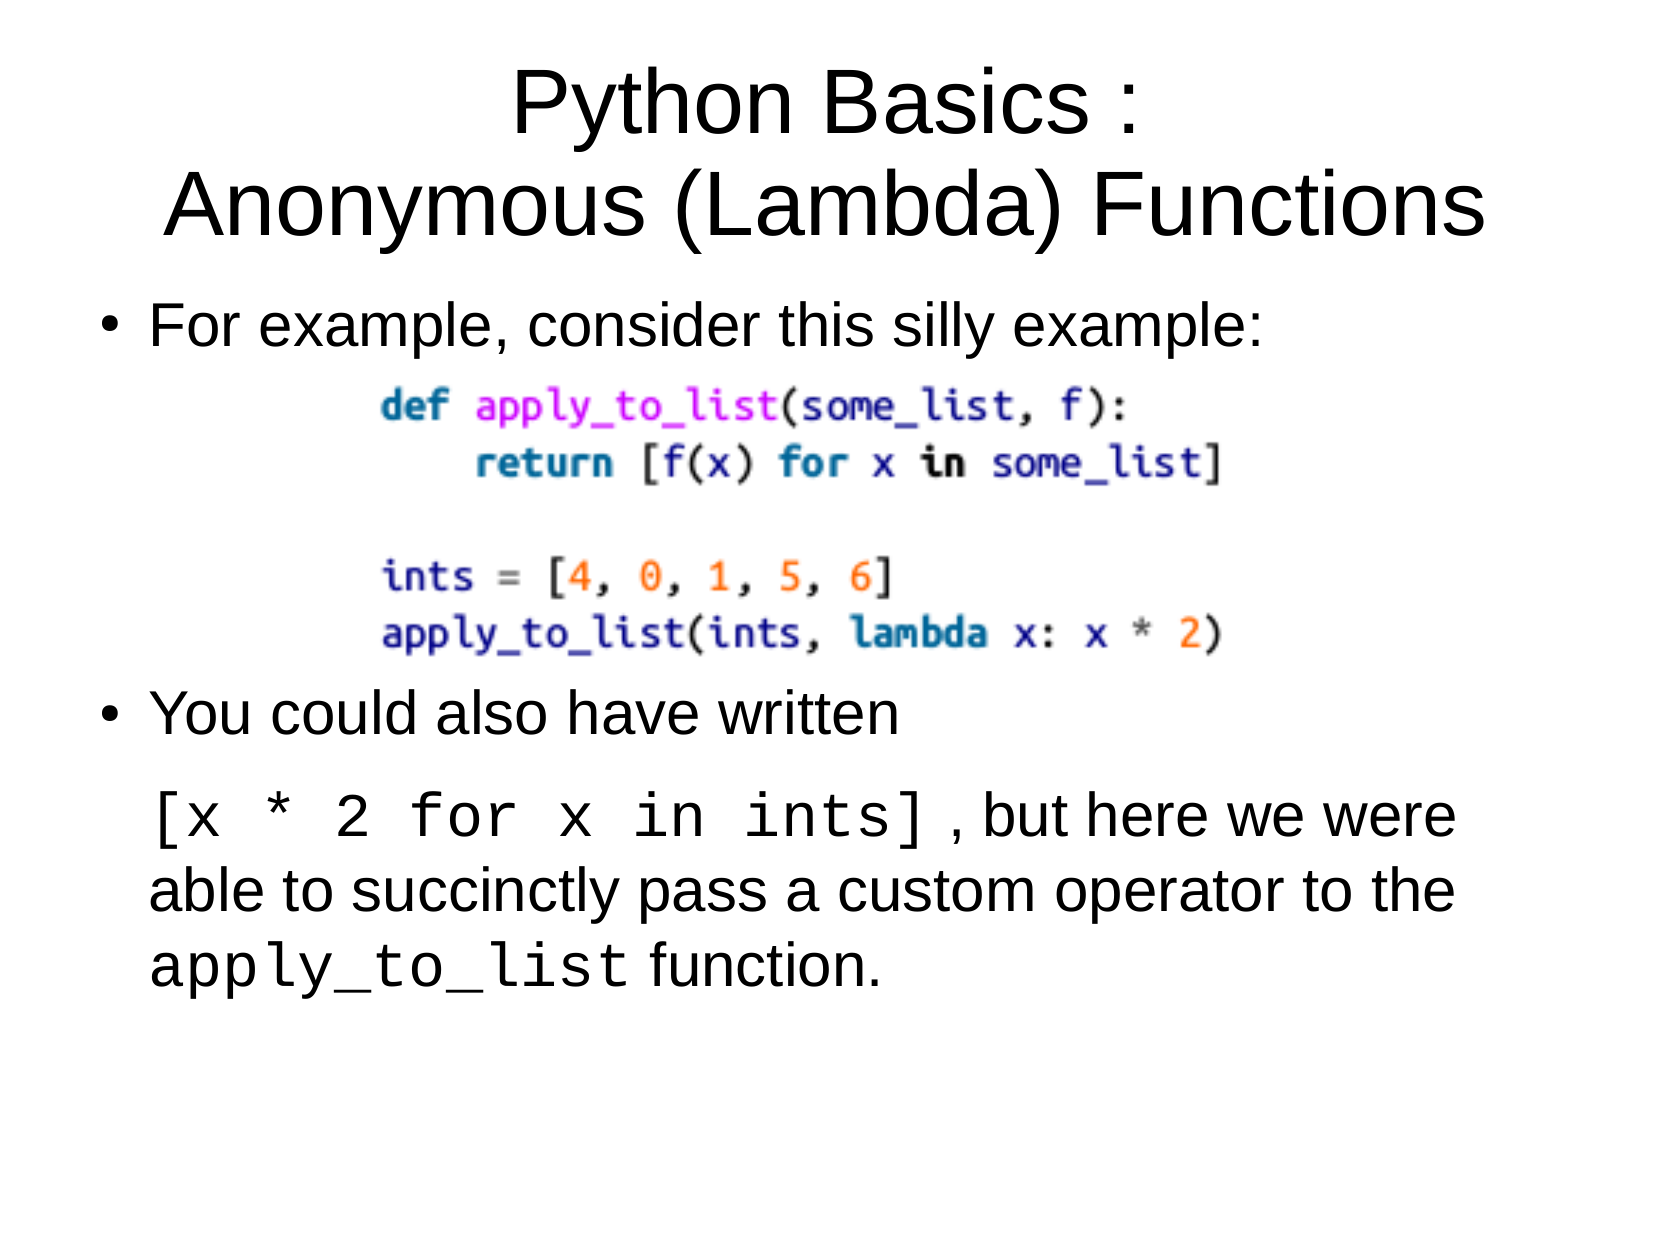

# Python Basics : Anonymous (Lambda) Functions
For example, consider this silly example:
You could also have written
[x * 2 for x in ints] , but here we were able to succinctly pass a custom operator to the apply_to_list function.